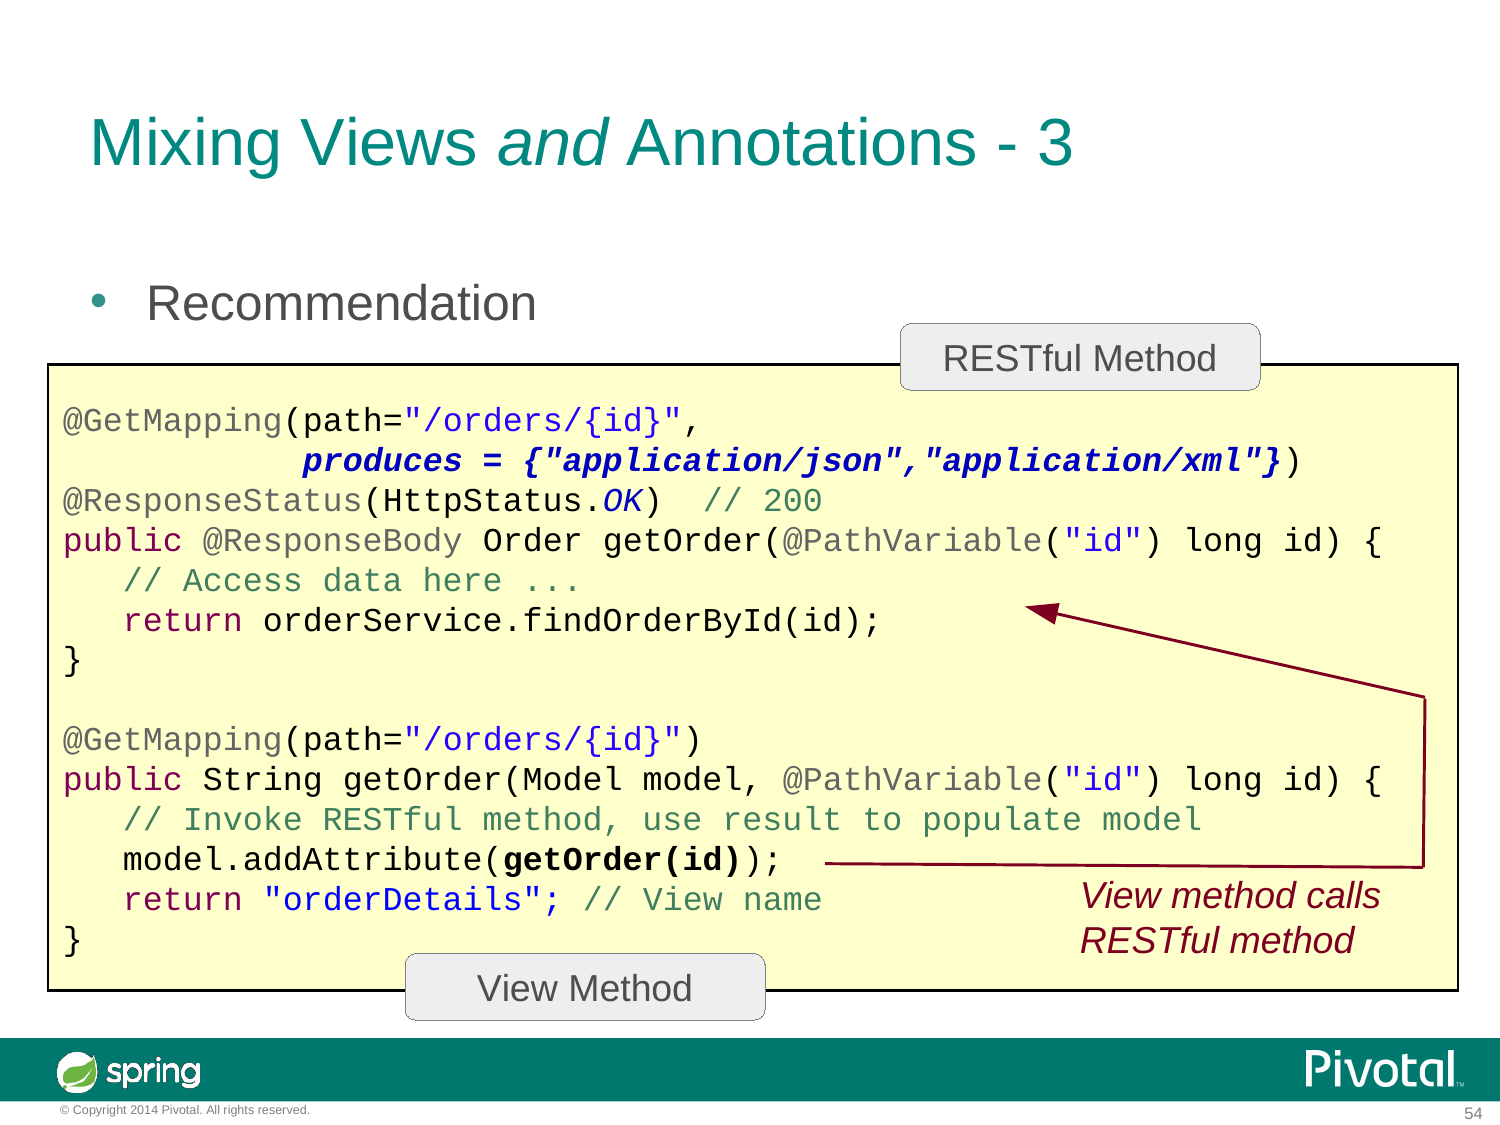

# Mixing Views and Annotations - 3
Recommendation
RESTful Method
@GetMapping(path="/orders/{id}",
 produces = {"application/json","application/xml"})
@ResponseStatus(HttpStatus.OK) // 200
public @ResponseBody Order getOrder(@PathVariable("id") long id) {
 // Access data here ...
 return orderService.findOrderById(id);
}
@GetMapping(path="/orders/{id}")
public String getOrder(Model model, @PathVariable("id") long id) {
 // Invoke RESTful method, use result to populate model
 model.addAttribute(getOrder(id));
 return "orderDetails"; // View name
}
View method calls
RESTful method
View Method